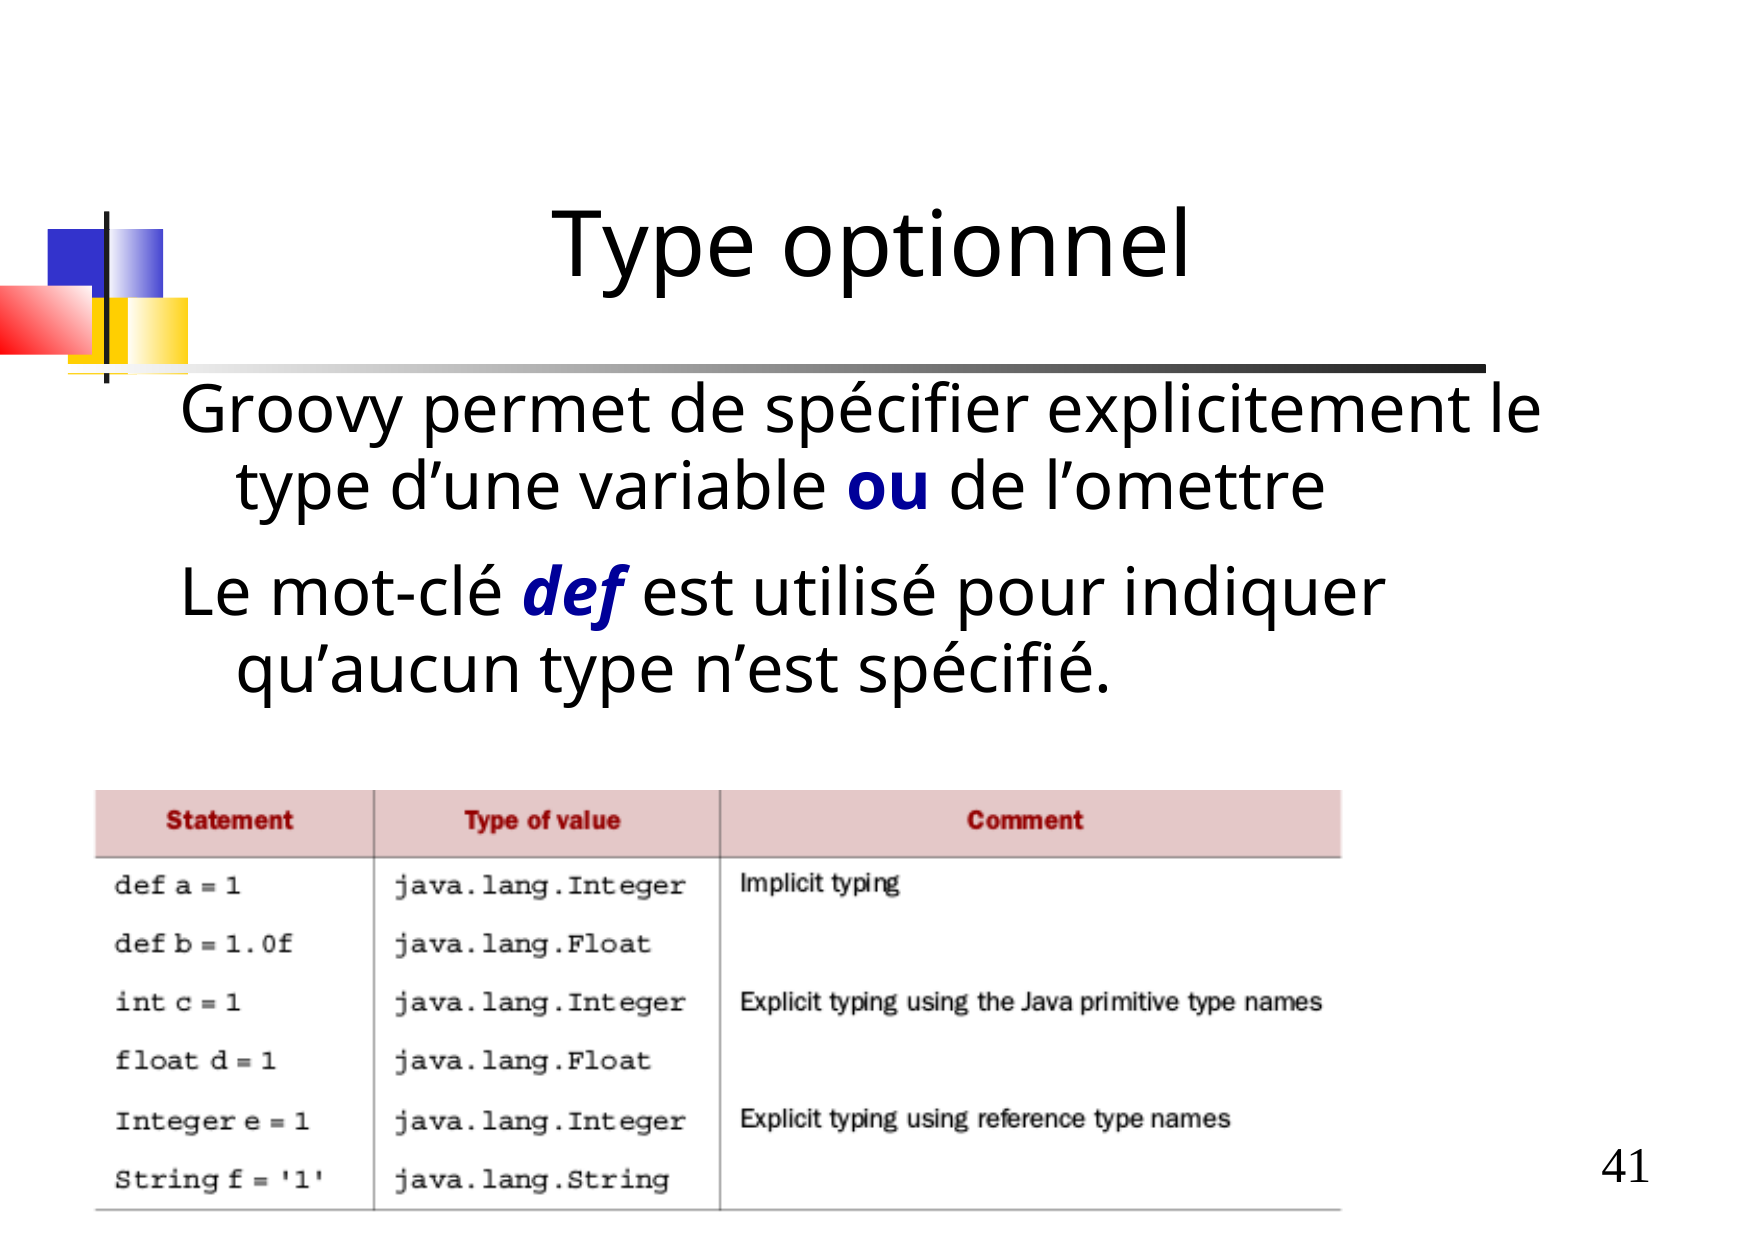

# Type optionnel
Groovy permet de spécifier explicitement le type d’une variable ou de l’omettre
Le mot-clé def est utilisé pour indiquer qu’aucun type n’est spécifié.